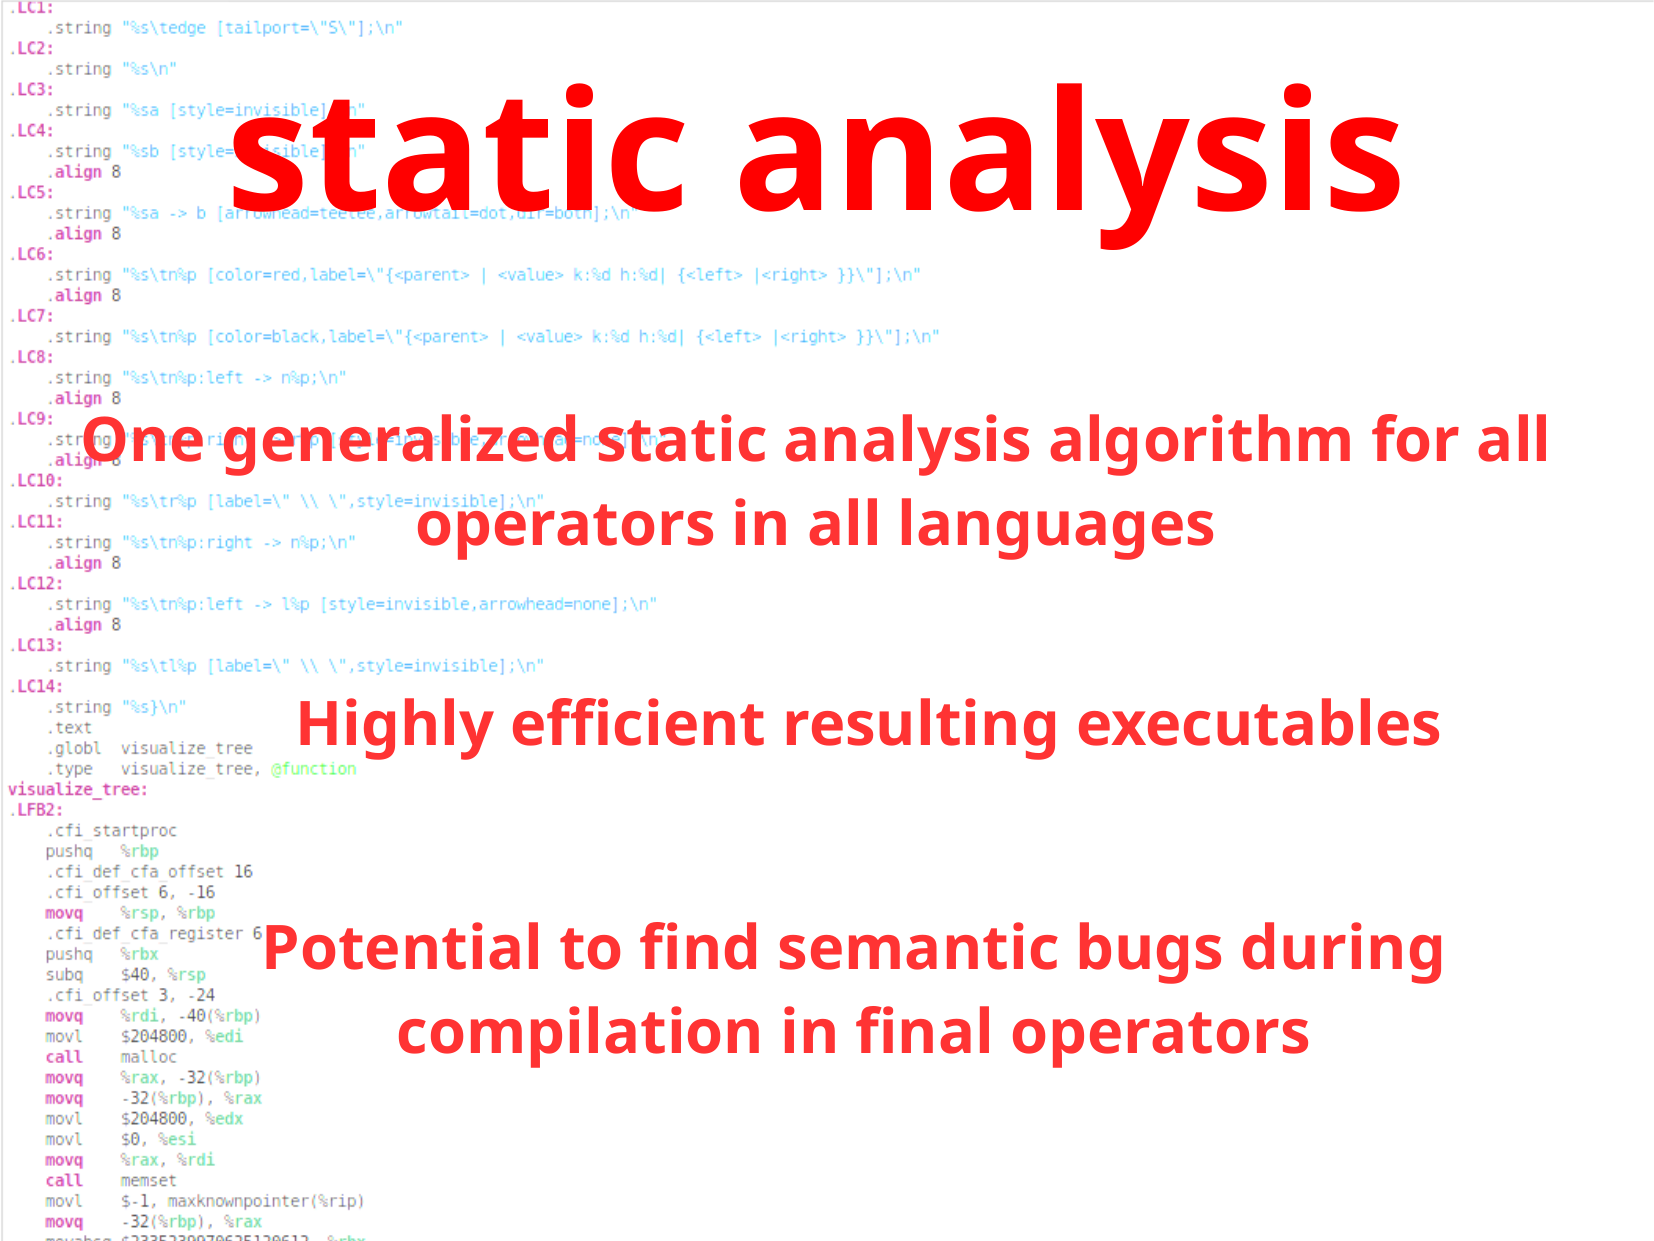

static analysis
One generalized static analysis algorithm for all operators in all languages
Highly efficient resulting executables
Potential to find semantic bugs during compilation in final operators